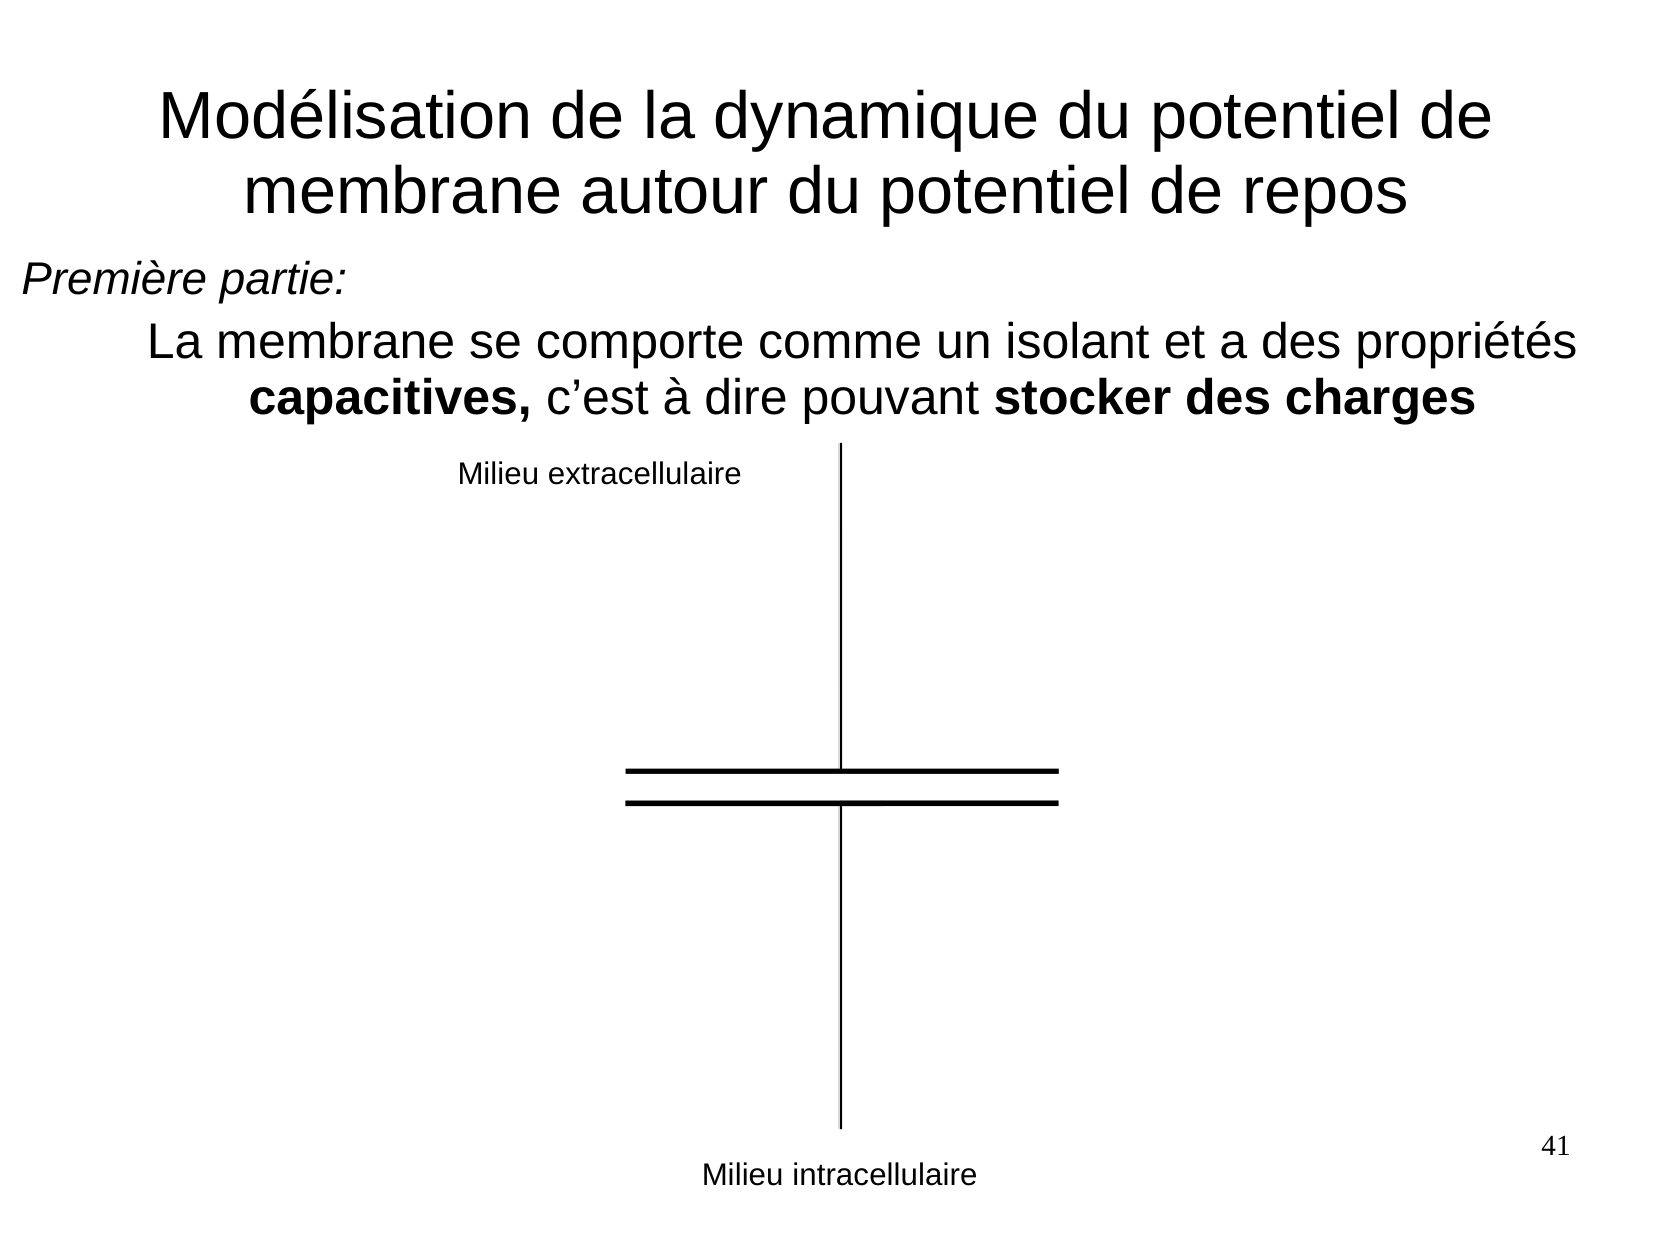

Modélisation de la dynamique du potentiel de membrane autour du potentiel de repos
Première partie:
# La membrane se comporte comme un isolant et a des propriétés capacitives, c’est à dire pouvant stocker des charges
Milieu extracellulaire
Milieu intracellulaire
41